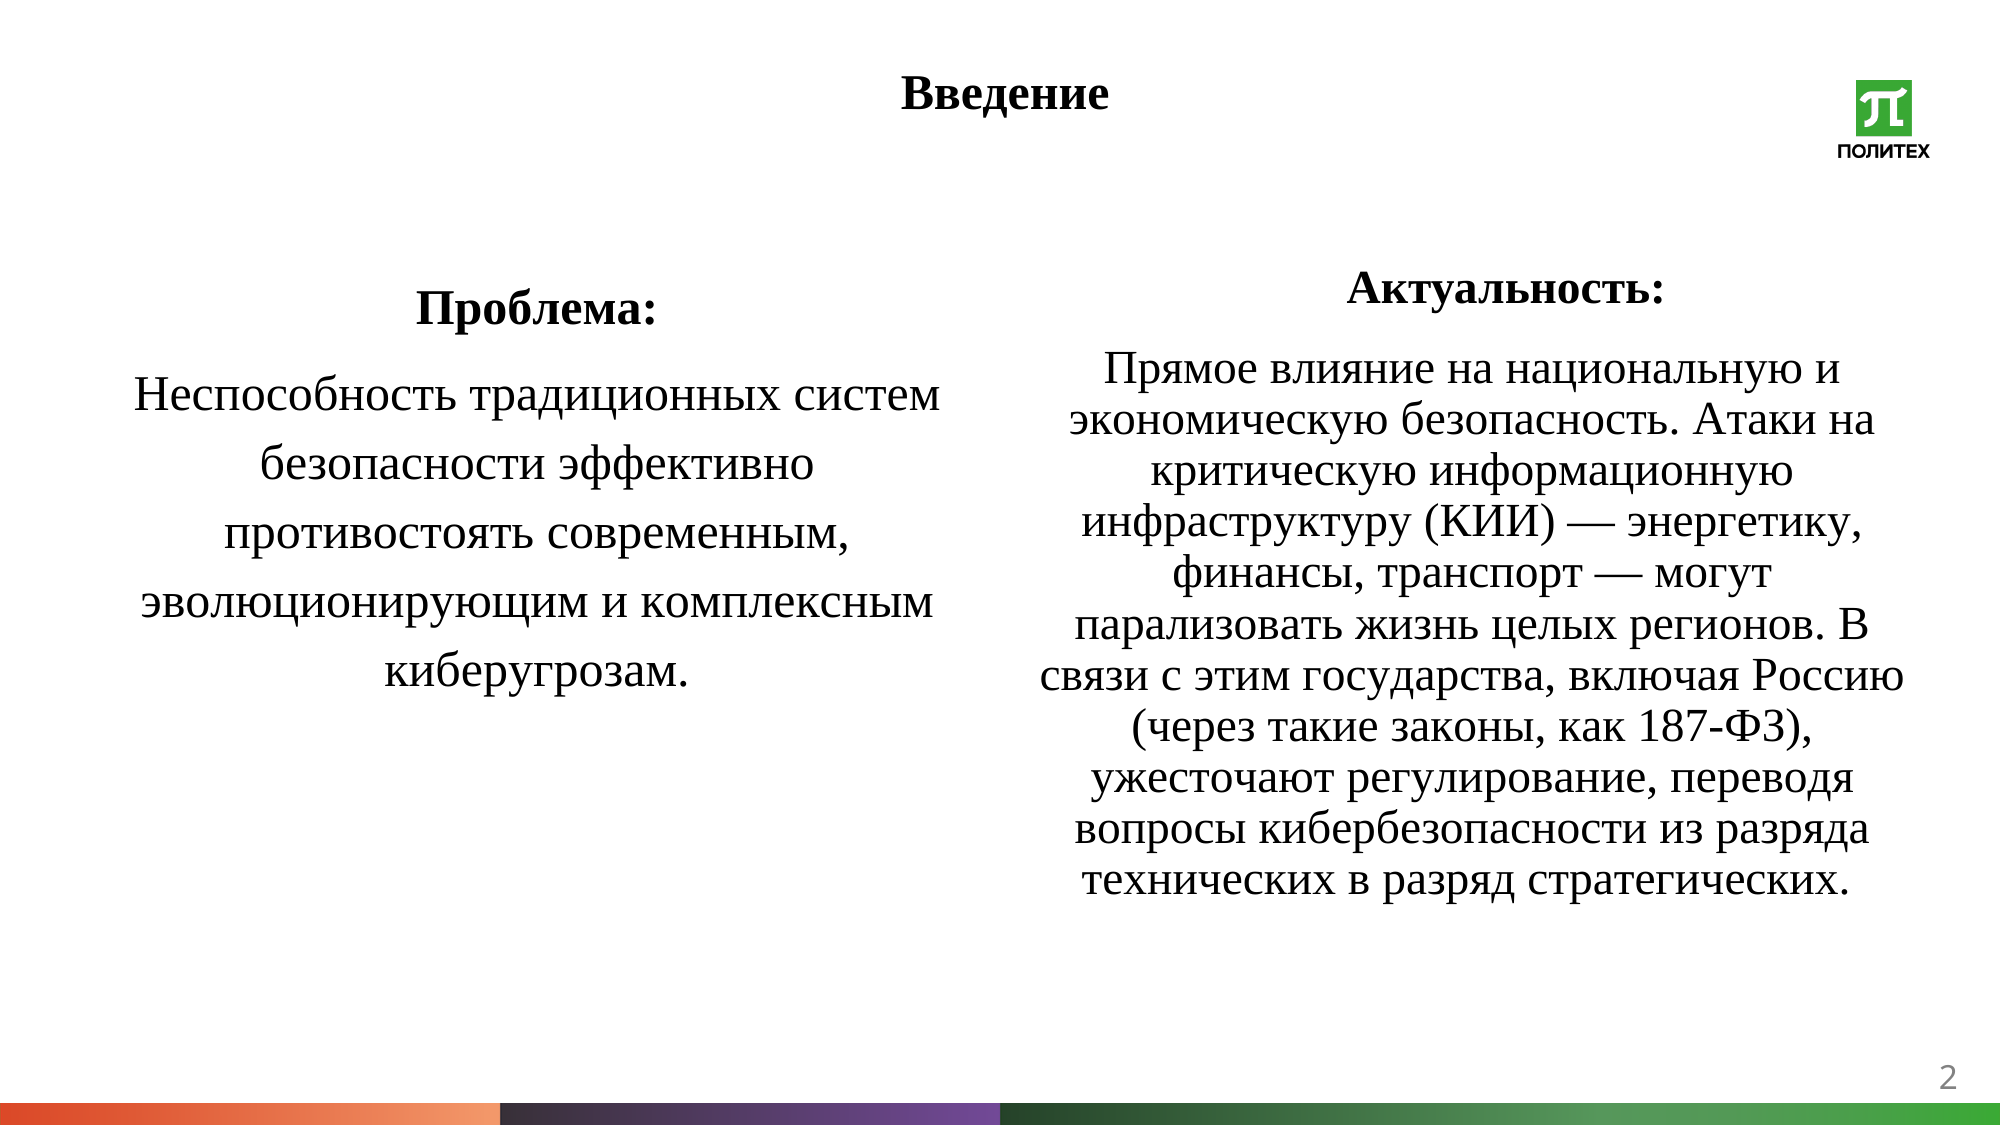

# Введение
Актуальность:
Прямое влияние на национальную и экономическую безопасность. Атаки на критическую информационную инфраструктуру (КИИ) — энергетику, финансы, транспорт — могут парализовать жизнь целых регионов. В связи с этим государства, включая Россию (через такие законы, как 187-ФЗ), ужесточают регулирование, переводя вопросы кибербезопасности из разряда технических в разряд стратегических.
Проблема:
Неспособность традиционных систем безопасности эффективно противостоять современным, эволюционирующим и комплексным киберугрозам.
2